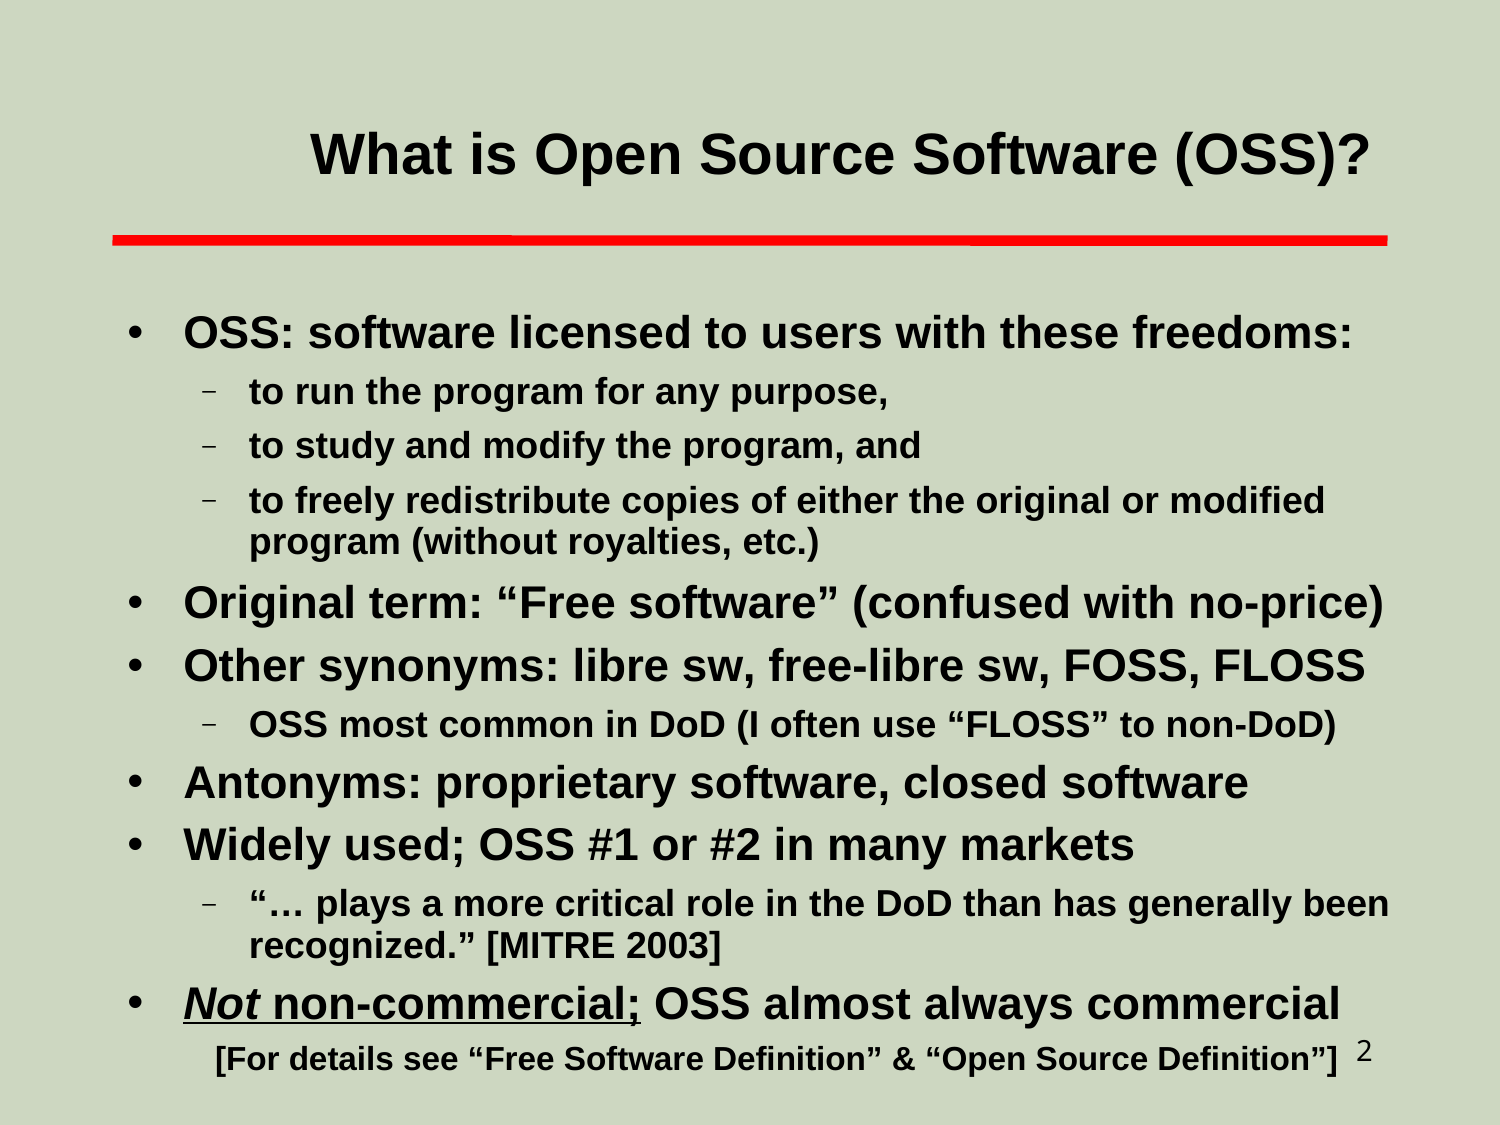

# What is Open Source Software (OSS)?
OSS: software licensed to users with these freedoms:
to run the program for any purpose,
to study and modify the program, and
to freely redistribute copies of either the original or modified program (without royalties, etc.)
Original term: “Free software” (confused with no-price)
Other synonyms: libre sw, free-libre sw, FOSS, FLOSS
OSS most common in DoD (I often use “FLOSS” to non-DoD)
Antonyms: proprietary software, closed software
Widely used; OSS #1 or #2 in many markets
“… plays a more critical role in the DoD than has generally been recognized.” [MITRE 2003]
Not non-commercial; OSS almost always commercial
[For details see “Free Software Definition” & “Open Source Definition”]